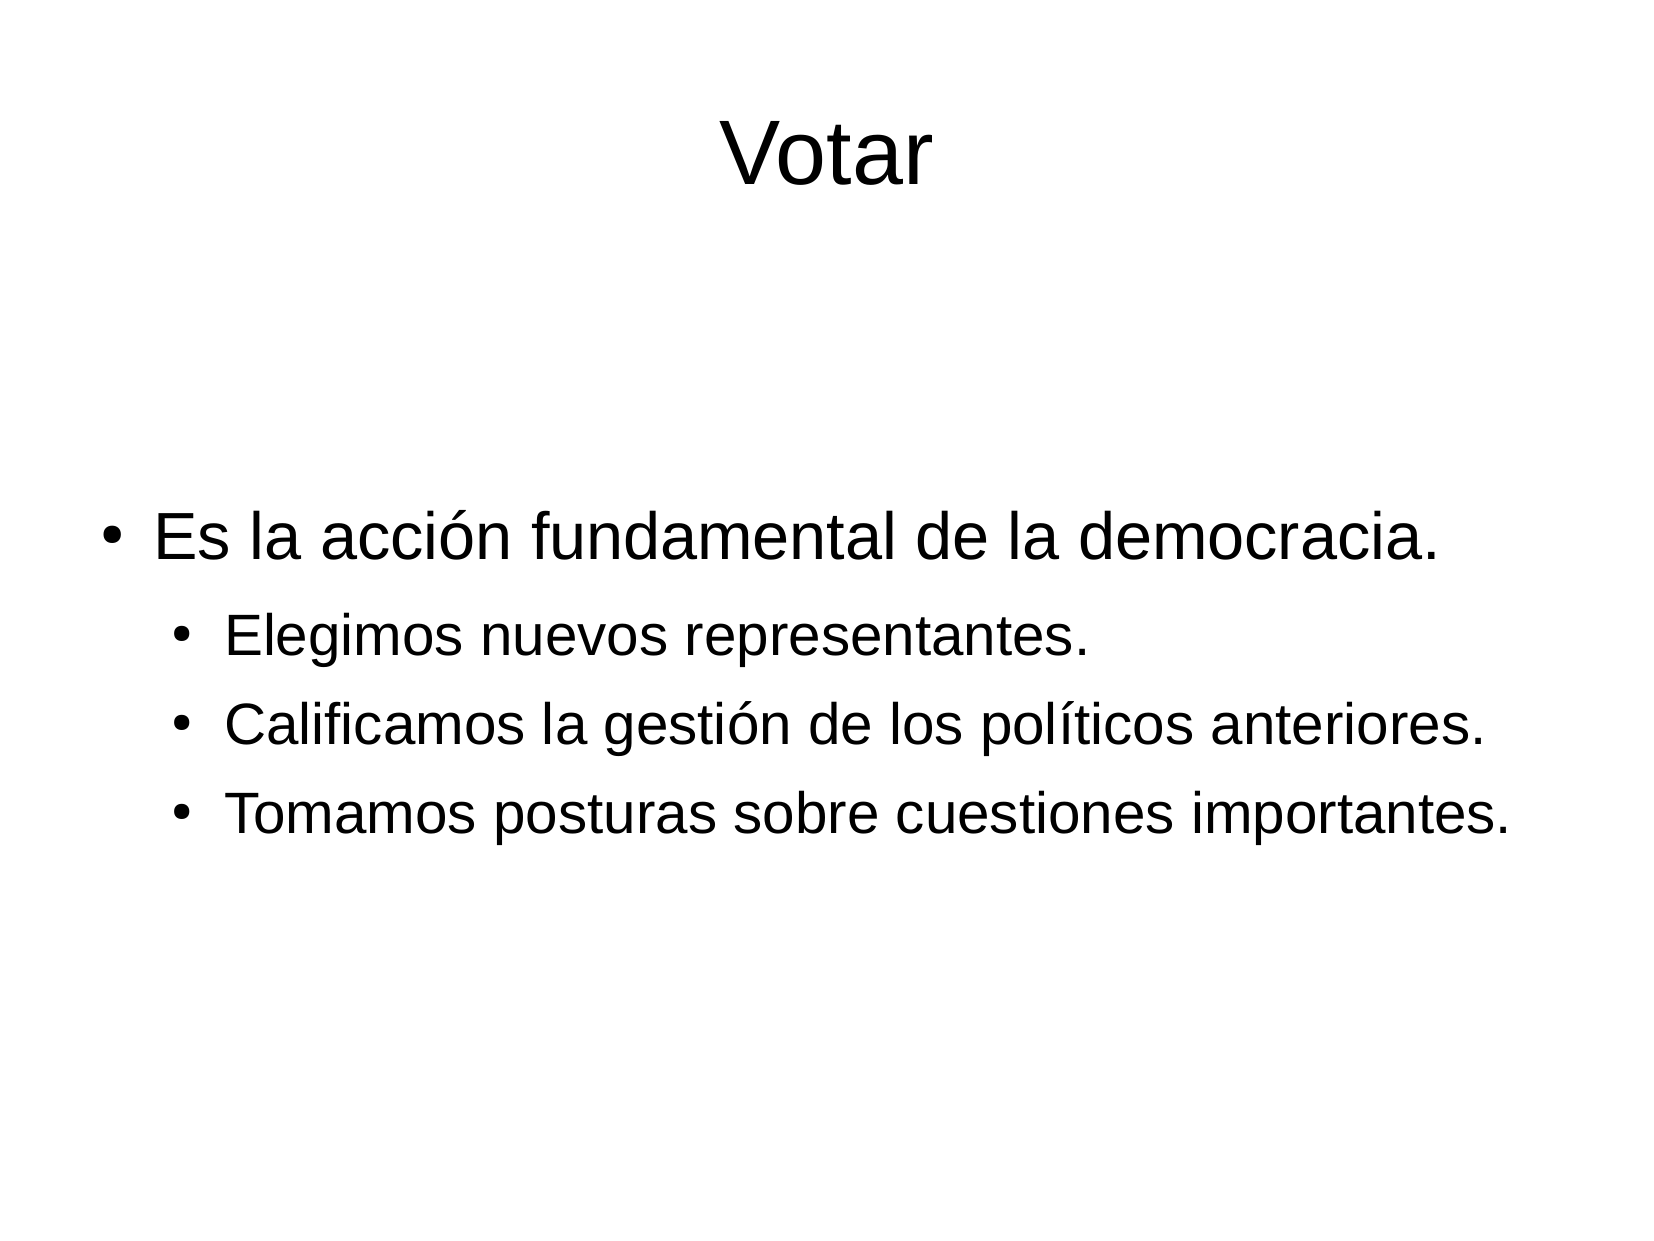

# Votar
Es la acción fundamental de la democracia.
Elegimos nuevos representantes.
Calificamos la gestión de los políticos anteriores.
Tomamos posturas sobre cuestiones importantes.